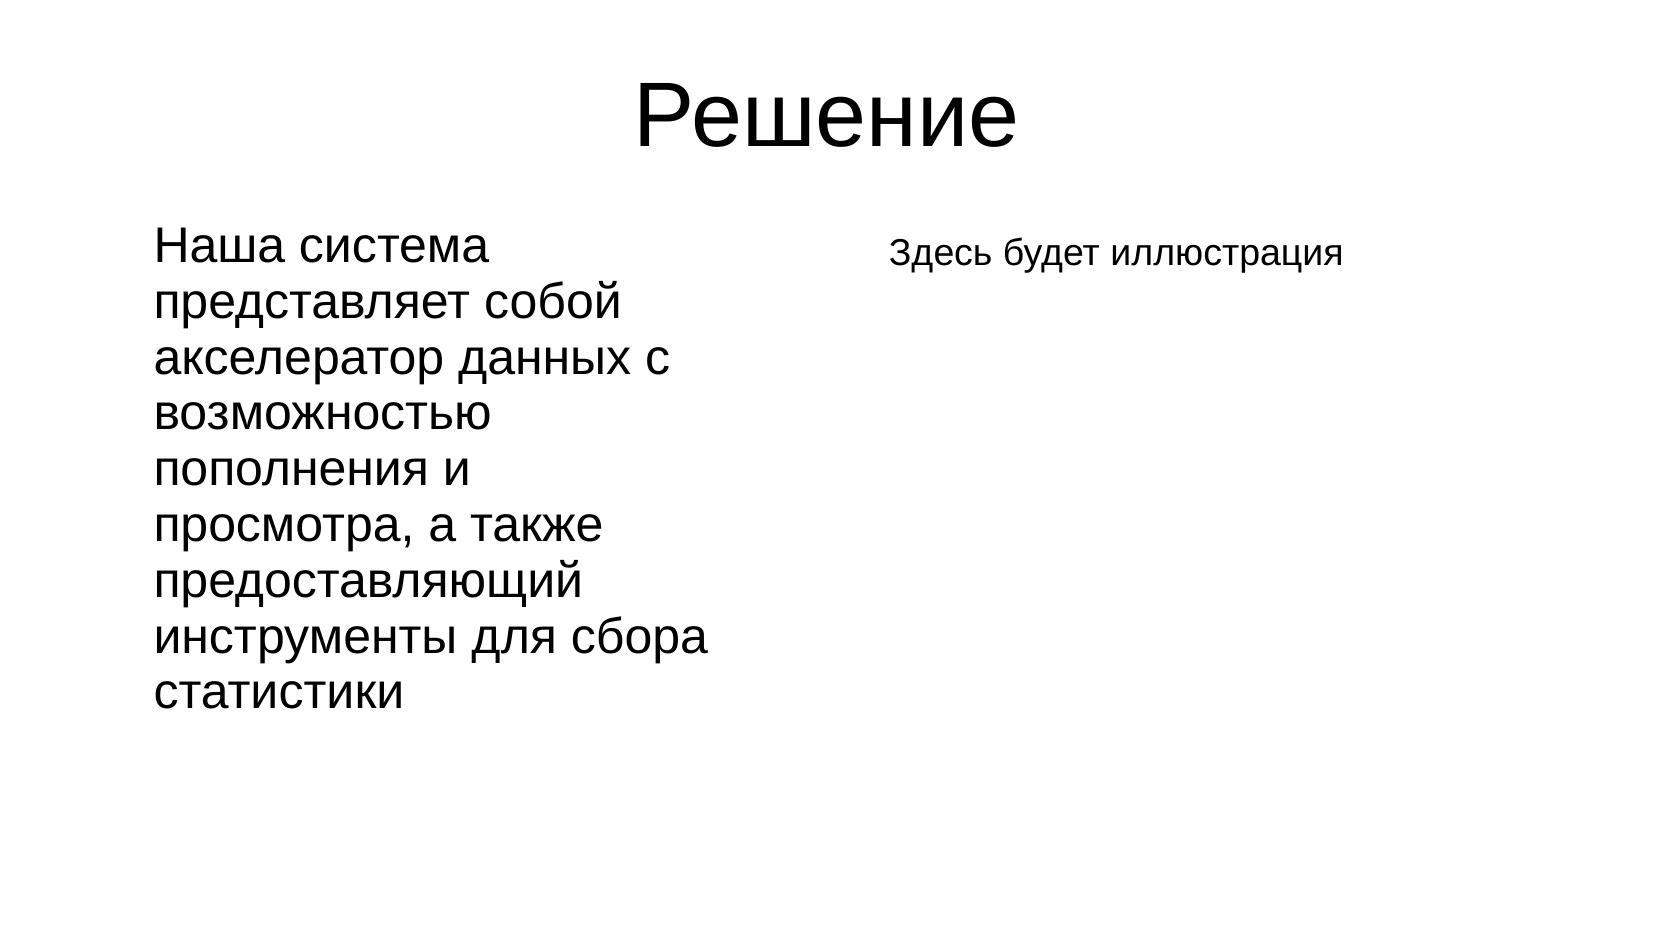

# Решение
Наша система представляет собой акселератор данных с возможностью пополнения и просмотра, а также предоставляющий инструменты для сбора статистики
Здесь будет иллюстрация